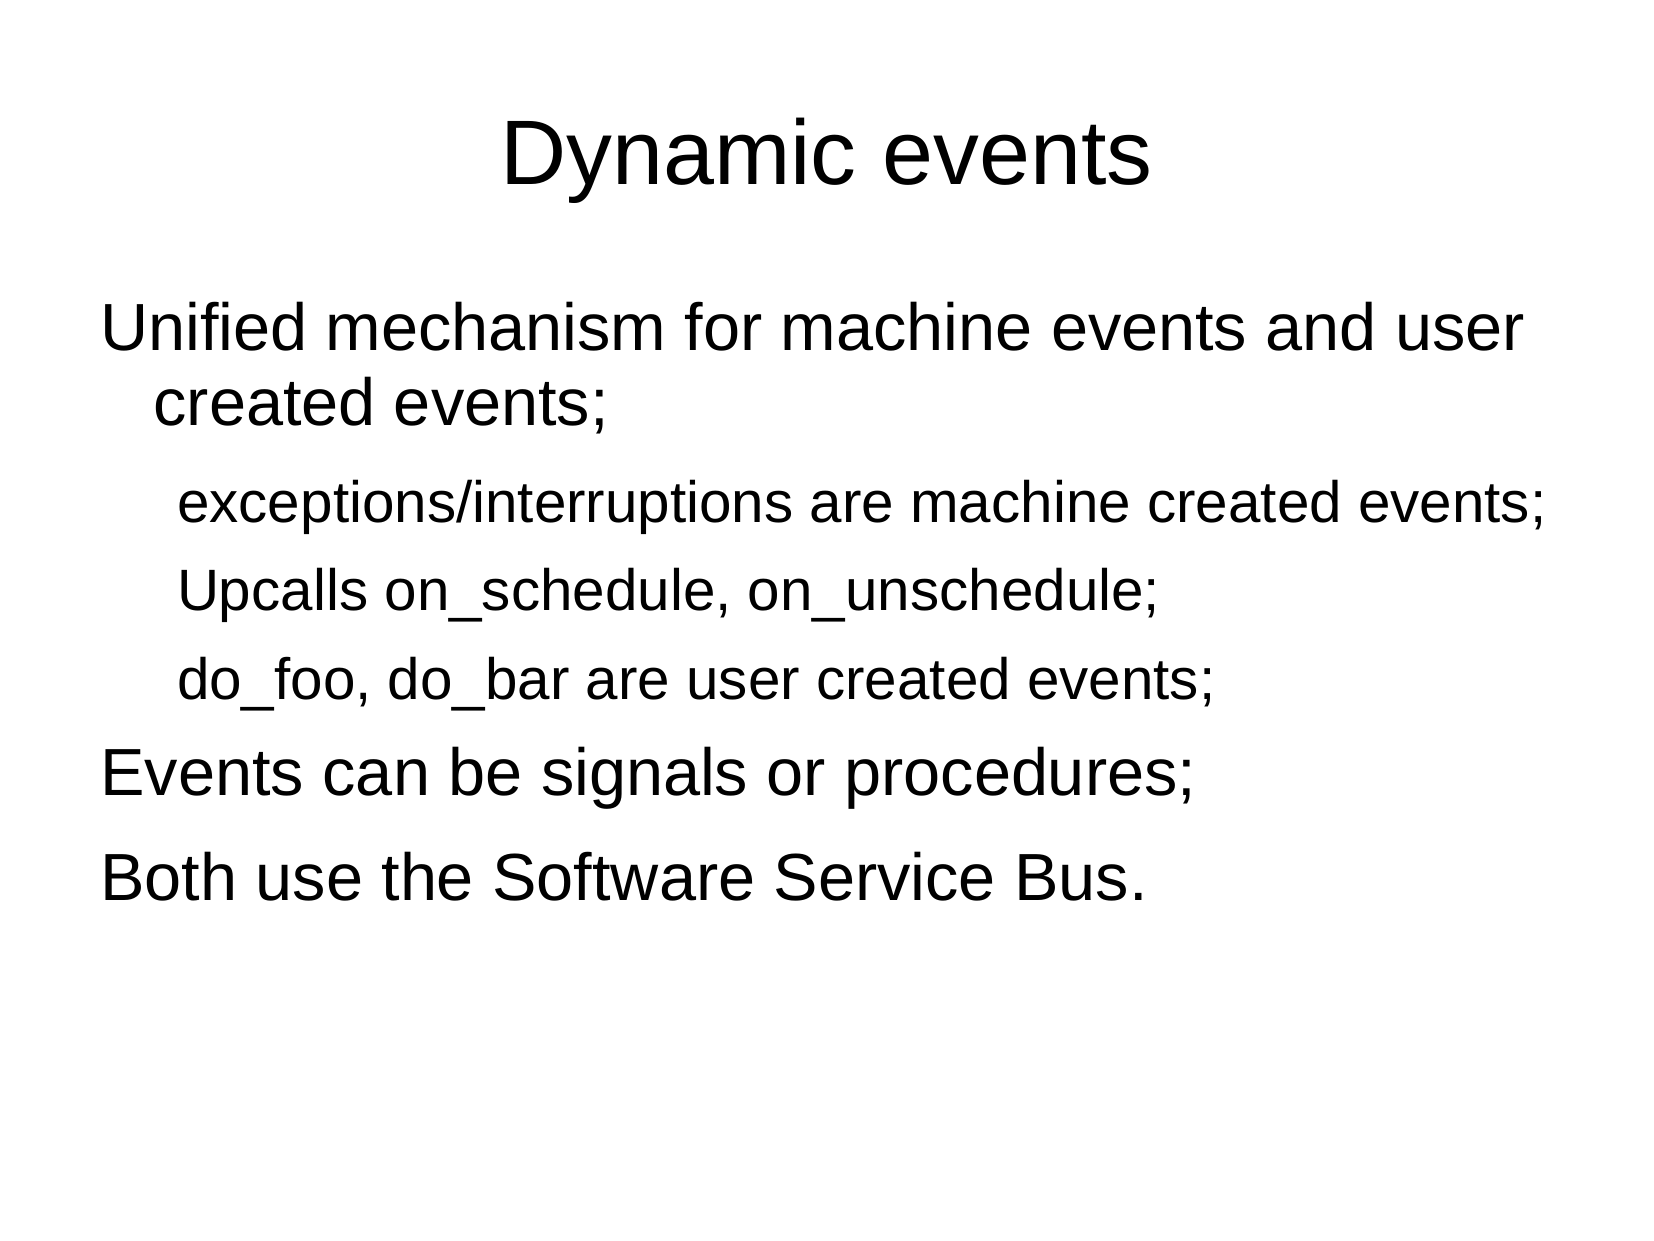

# Dynamic events
Unified mechanism for machine events and user created events;
exceptions/interruptions are machine created events;
Upcalls on_schedule, on_unschedule;
do_foo, do_bar are user created events;
Events can be signals or procedures;
Both use the Software Service Bus.